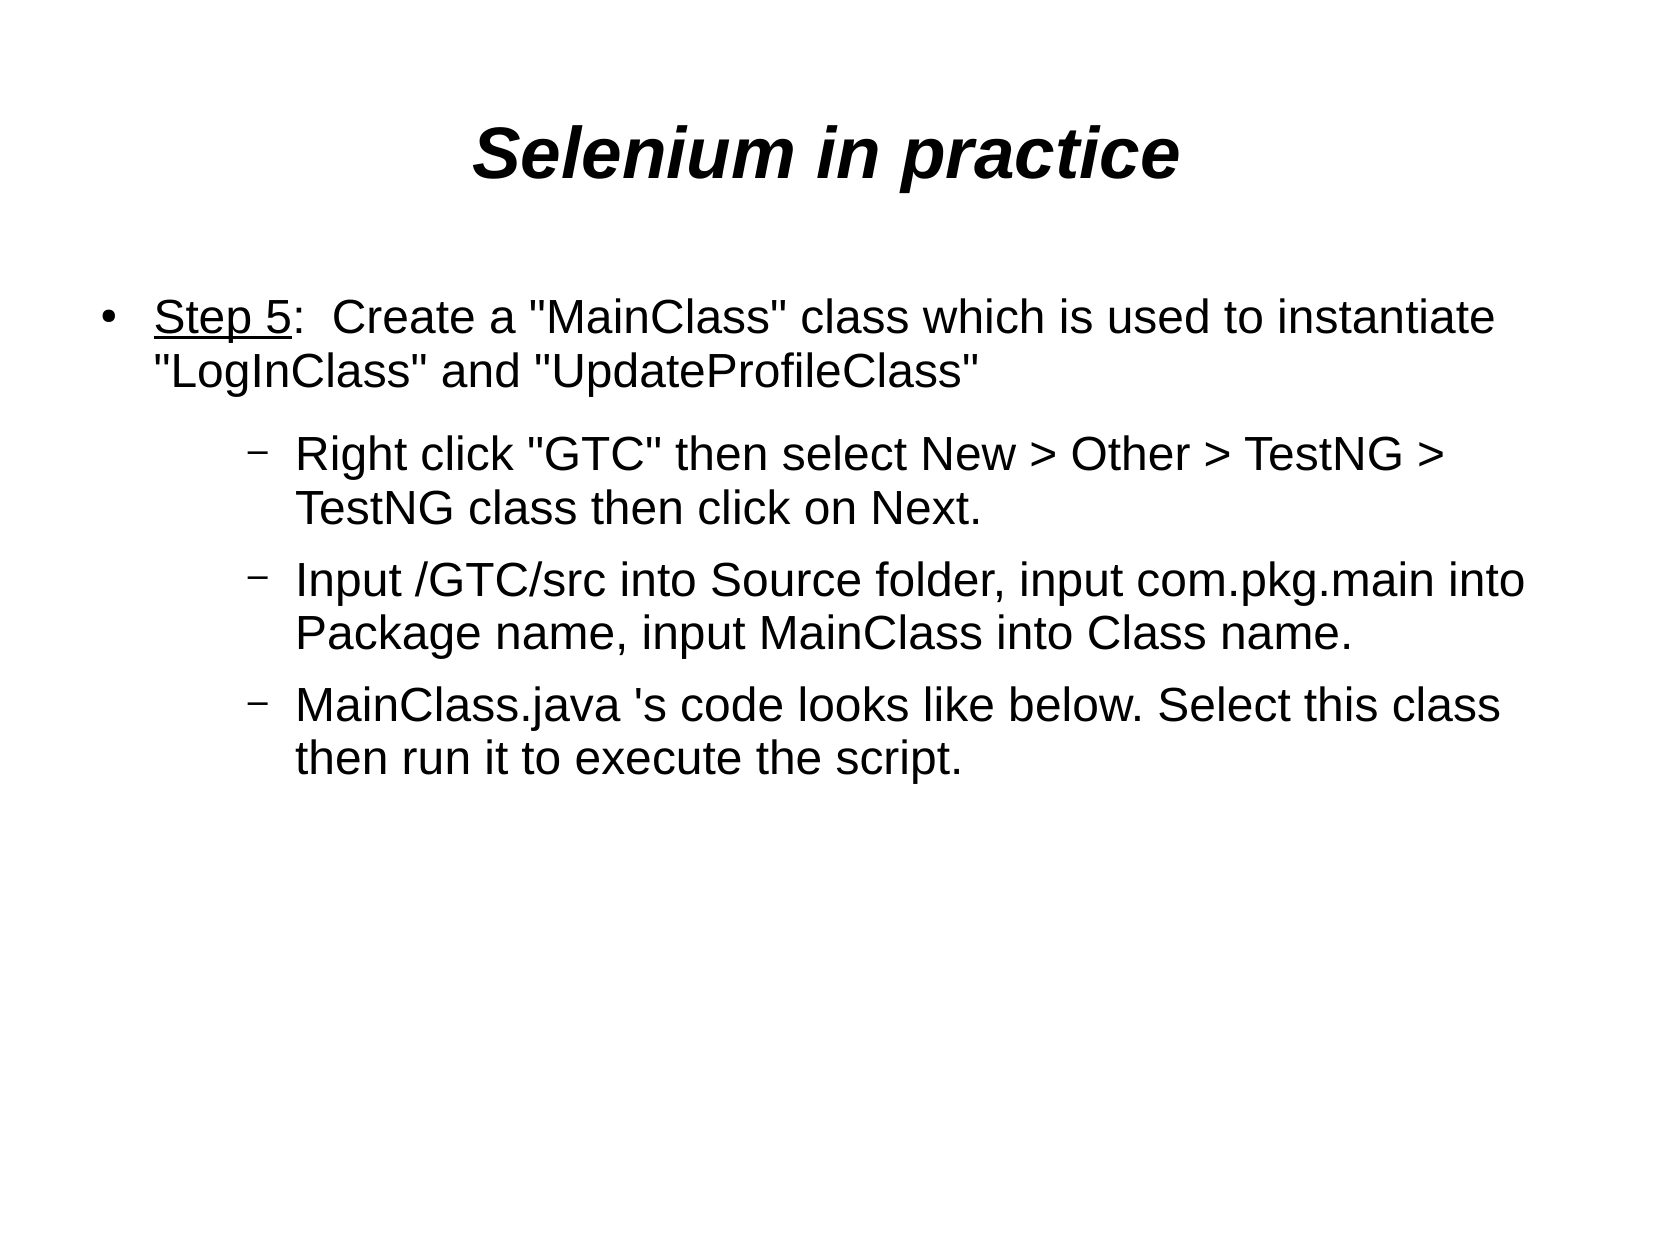

# Selenium in practice
Step 5: Create a "MainClass" class which is used to instantiate "LogInClass" and "UpdateProfileClass"
Right click "GTC" then select New > Other > TestNG > TestNG class then click on Next.
Input /GTC/src into Source folder, input com.pkg.main into Package name, input MainClass into Class name.
MainClass.java 's code looks like below. Select this class then run it to execute the script.